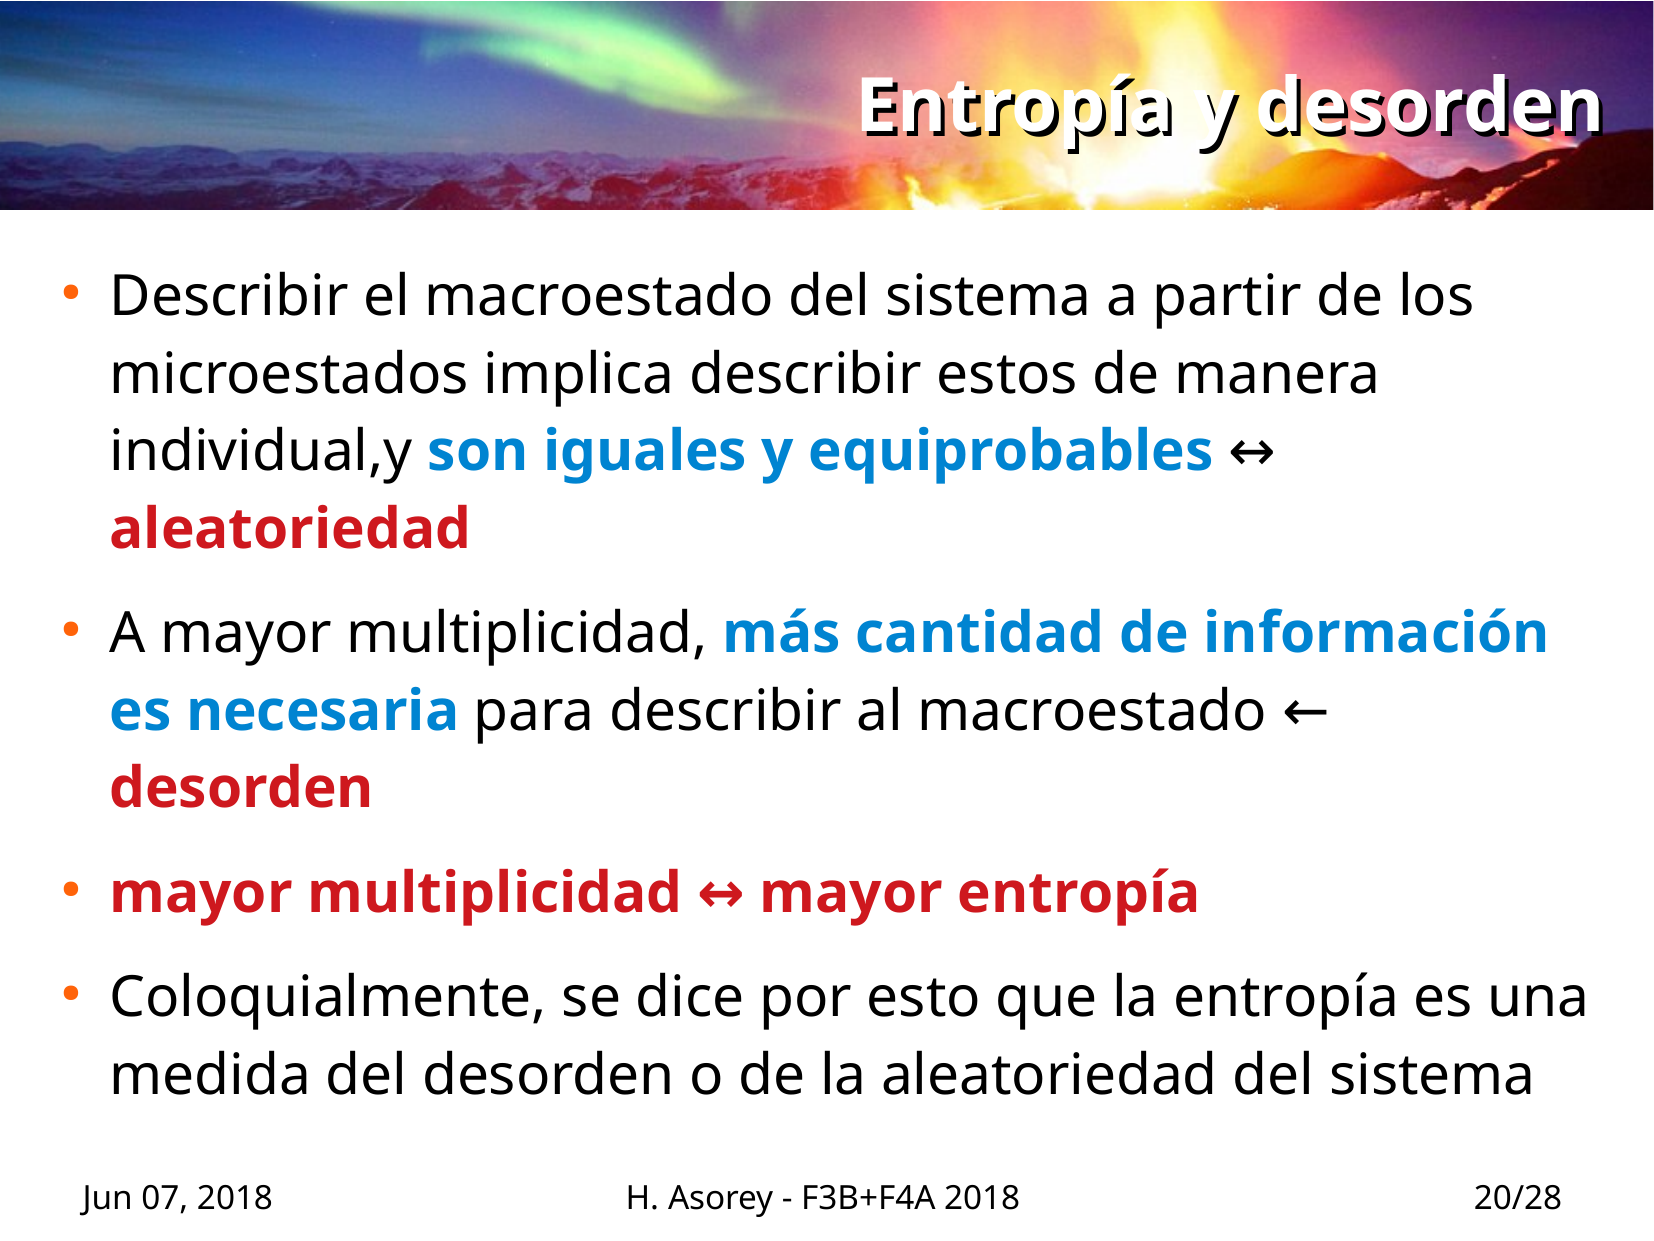

# Entropía y desorden
Describir el macroestado del sistema a partir de los microestados implica describir estos de manera individual,y son iguales y equiprobables ↔ aleatoriedad
A mayor multiplicidad, más cantidad de información es necesaria para describir al macroestado ← desorden
mayor multiplicidad ↔ mayor entropía
Coloquialmente, se dice por esto que la entropía es una medida del desorden o de la aleatoriedad del sistema
Jun 07, 2018
H. Asorey - F3B+F4A 2018
20